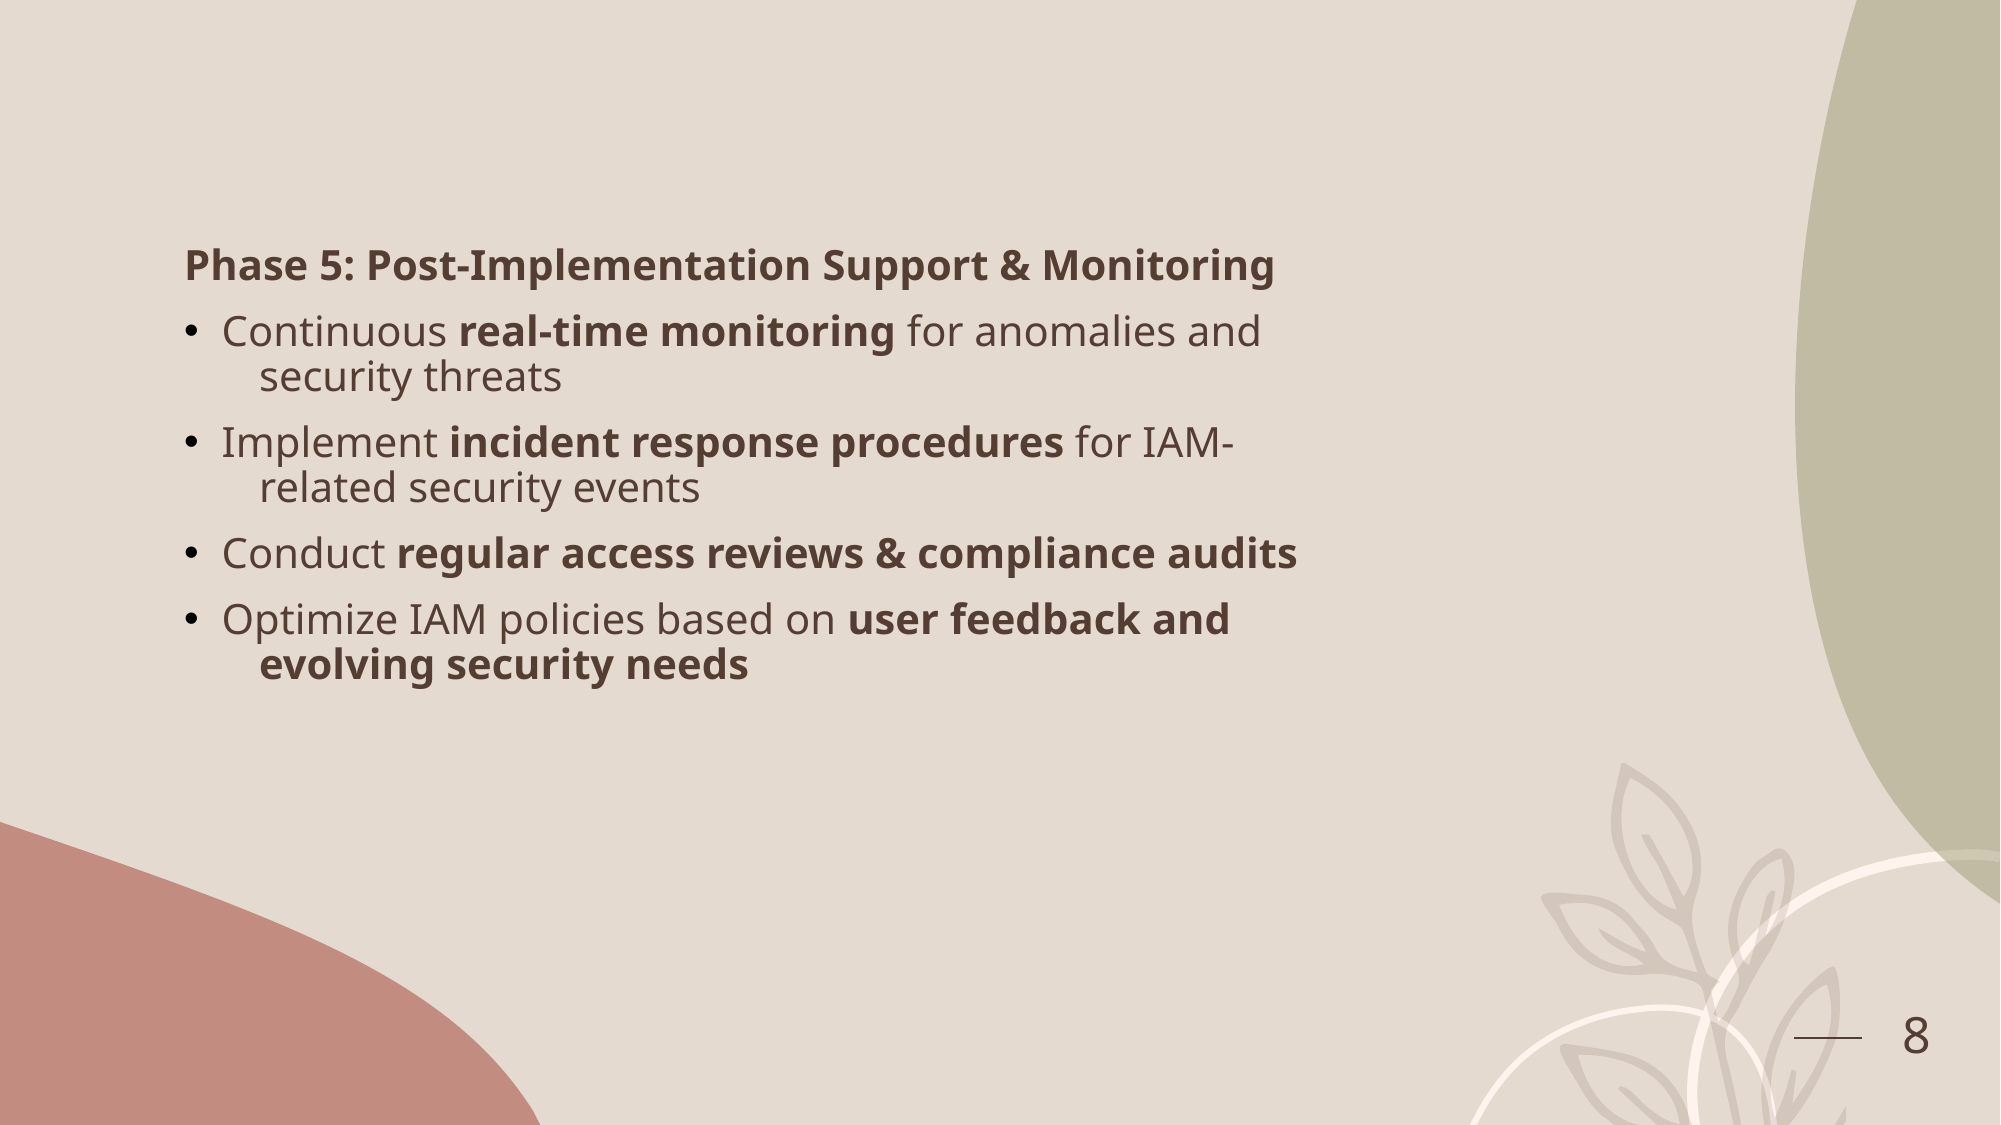

# Phase 5: Post-Implementation Support & Monitoring
Continuous real-time monitoring for anomalies and security threats
Implement incident response procedures for IAM-related security events
Conduct regular access reviews & compliance audits
Optimize IAM policies based on user feedback and evolving security needs